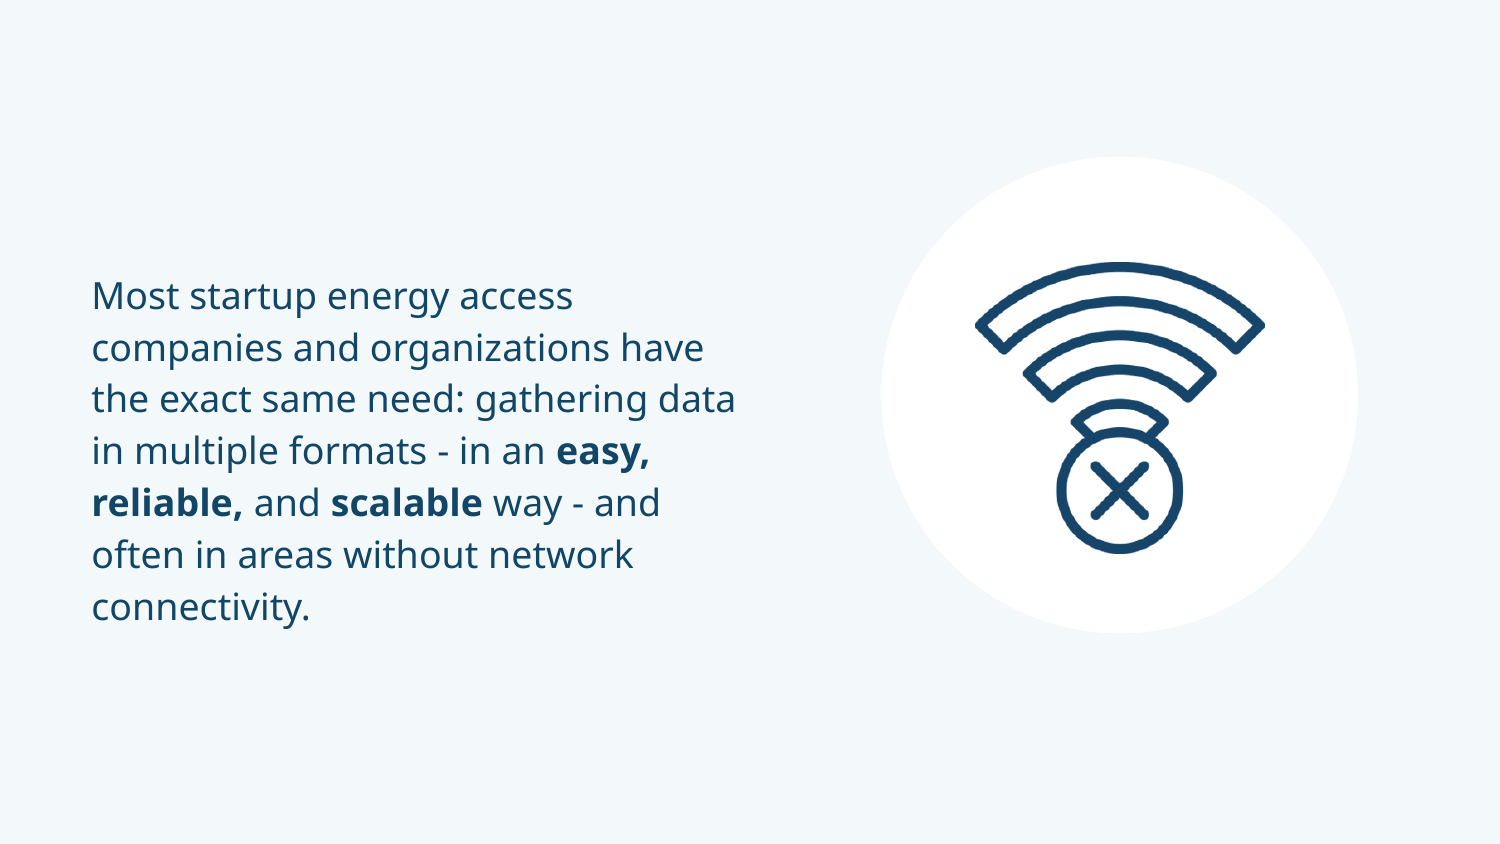

# Most startup energy access companies and organizations have the exact same need: gathering data in multiple formats - in an easy, reliable, and scalable way - and often in areas without network connectivity.